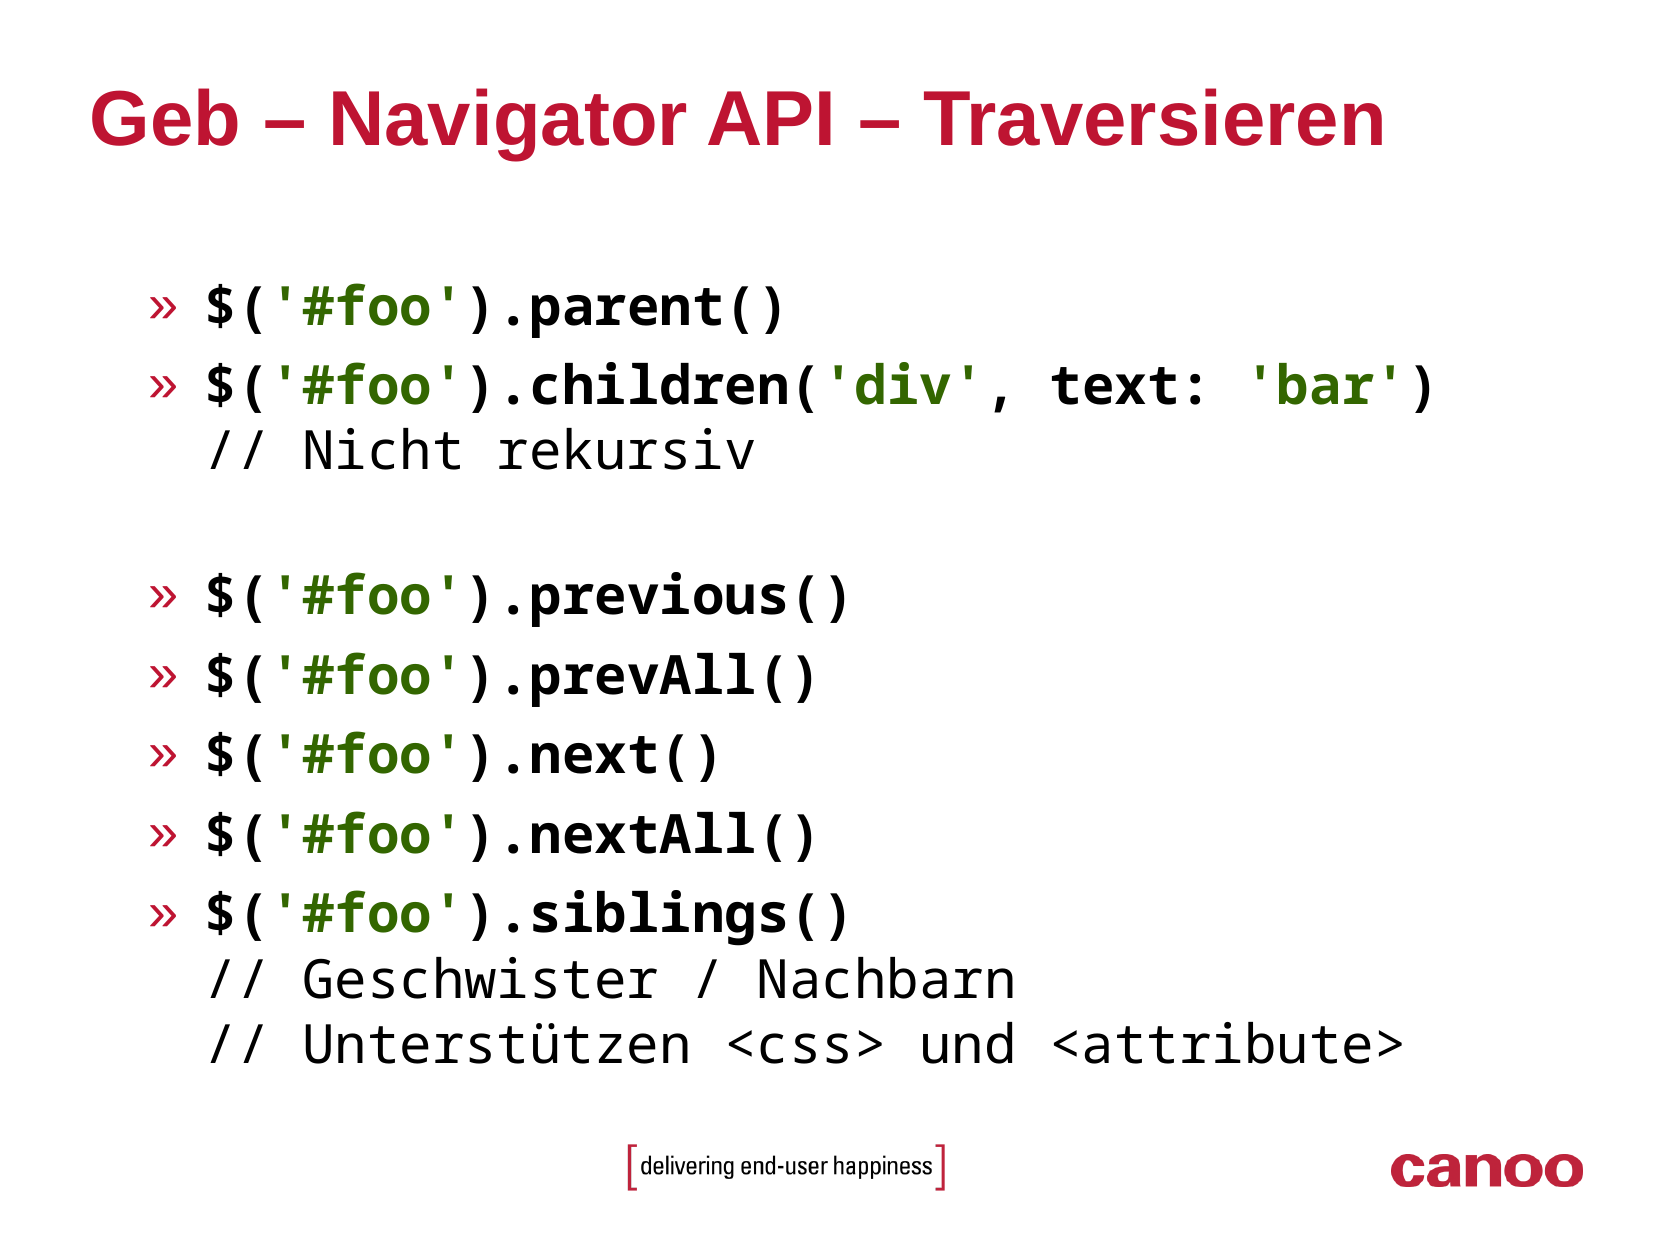

# Geb – Navigator API – Traversieren
$('#foo').parent()
$('#foo').children('div', text: 'bar')
// Nicht rekursiv
$('#foo').previous()
$('#foo').prevAll()
$('#foo').next()
$('#foo').nextAll()
$('#foo').siblings()
// Geschwister / Nachbarn
// Unterstützen <css> und <attribute>